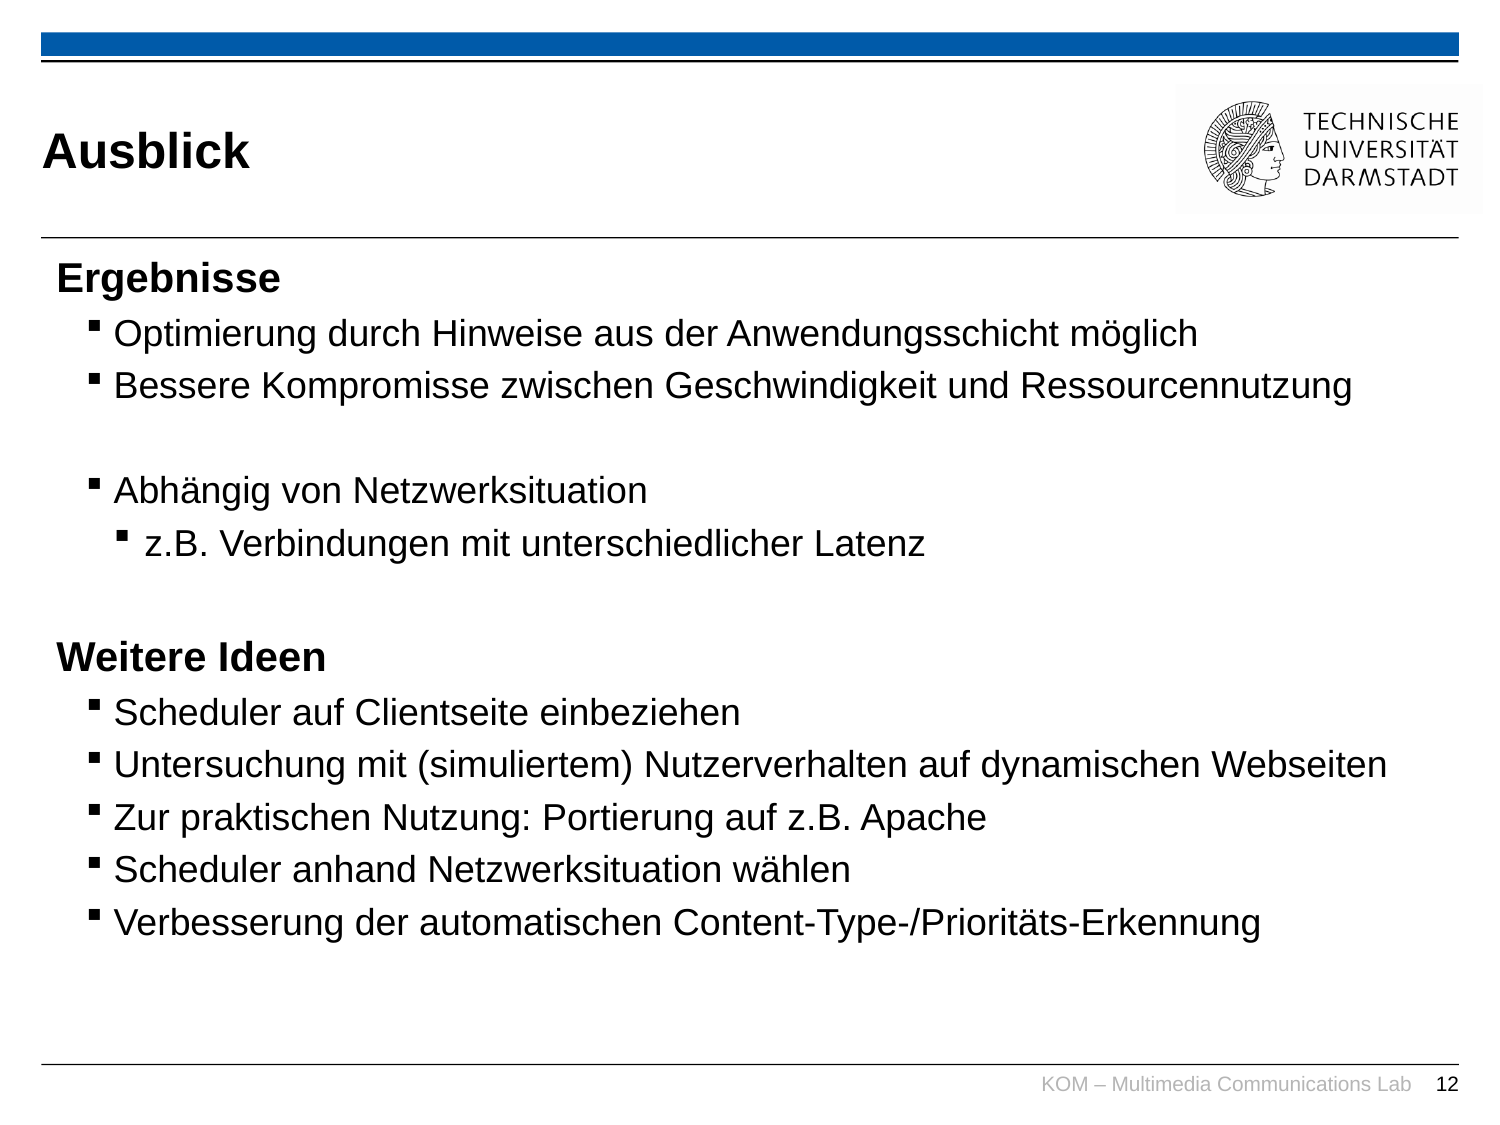

Ausblick
# Ergebnisse
Optimierung durch Hinweise aus der Anwendungsschicht möglich
Bessere Kompromisse zwischen Geschwindigkeit und Ressourcennutzung
Abhängig von Netzwerksituation
z.B. Verbindungen mit unterschiedlicher Latenz
Weitere Ideen
Scheduler auf Clientseite einbeziehen
Untersuchung mit (simuliertem) Nutzerverhalten auf dynamischen Webseiten
Zur praktischen Nutzung: Portierung auf z.B. Apache
Scheduler anhand Netzwerksituation wählen
Verbesserung der automatischen Content-Type-/Prioritäts-Erkennung